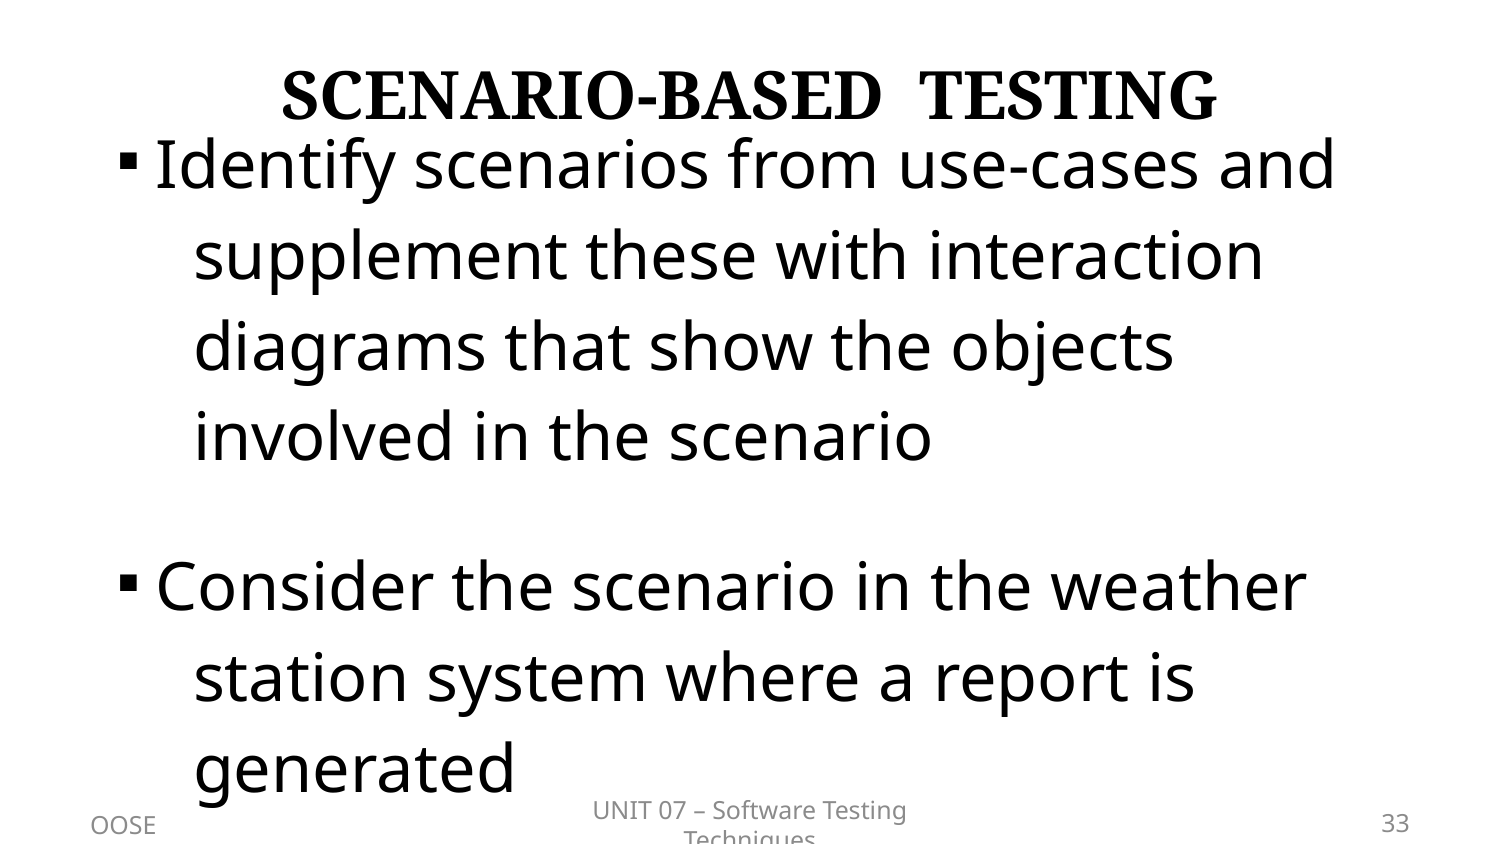

# SCENARIO-BASED TESTING
Identify scenarios from use-cases and supplement these with interaction diagrams that show the objects involved in the scenario
Consider the scenario in the weather station system where a report is generated
OOSE
UNIT 07 - Software Testing Techniques
33